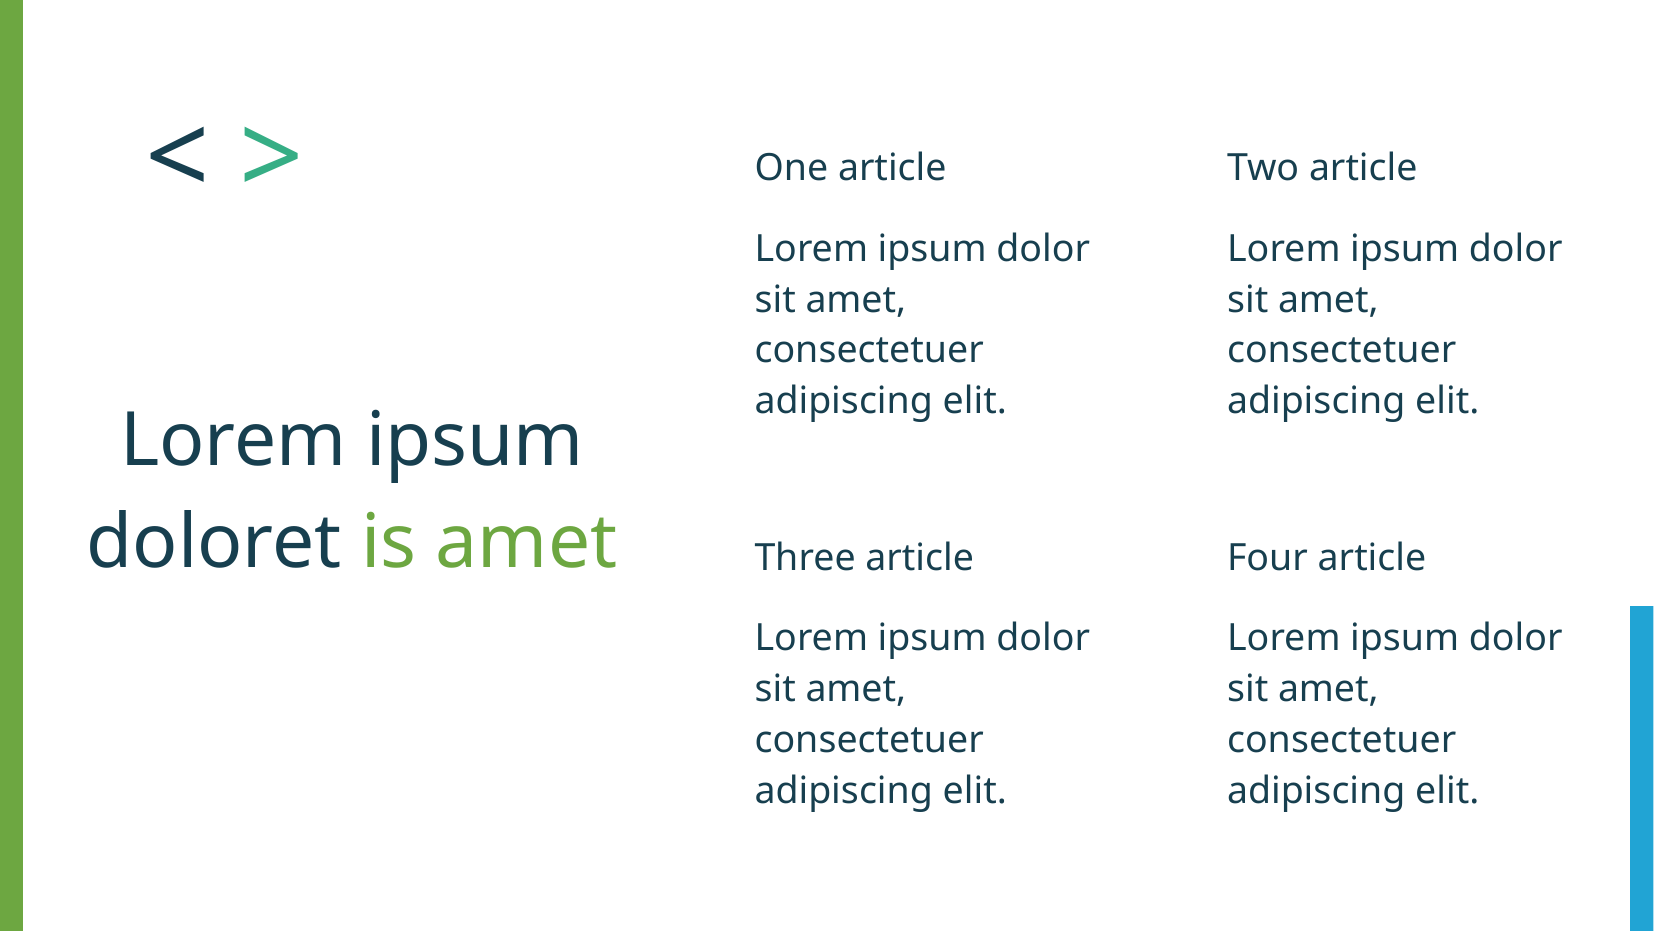

< >
One article
Lorem ipsum dolor sit amet, consectetuer adipiscing elit.
Two article
Lorem ipsum dolor sit amet, consectetuer adipiscing elit.
Lorem ipsum doloret is amet
# Three article
Lorem ipsum dolor sit amet, consectetuer adipiscing elit.
Four article
Lorem ipsum dolor sit amet, consectetuer adipiscing elit.